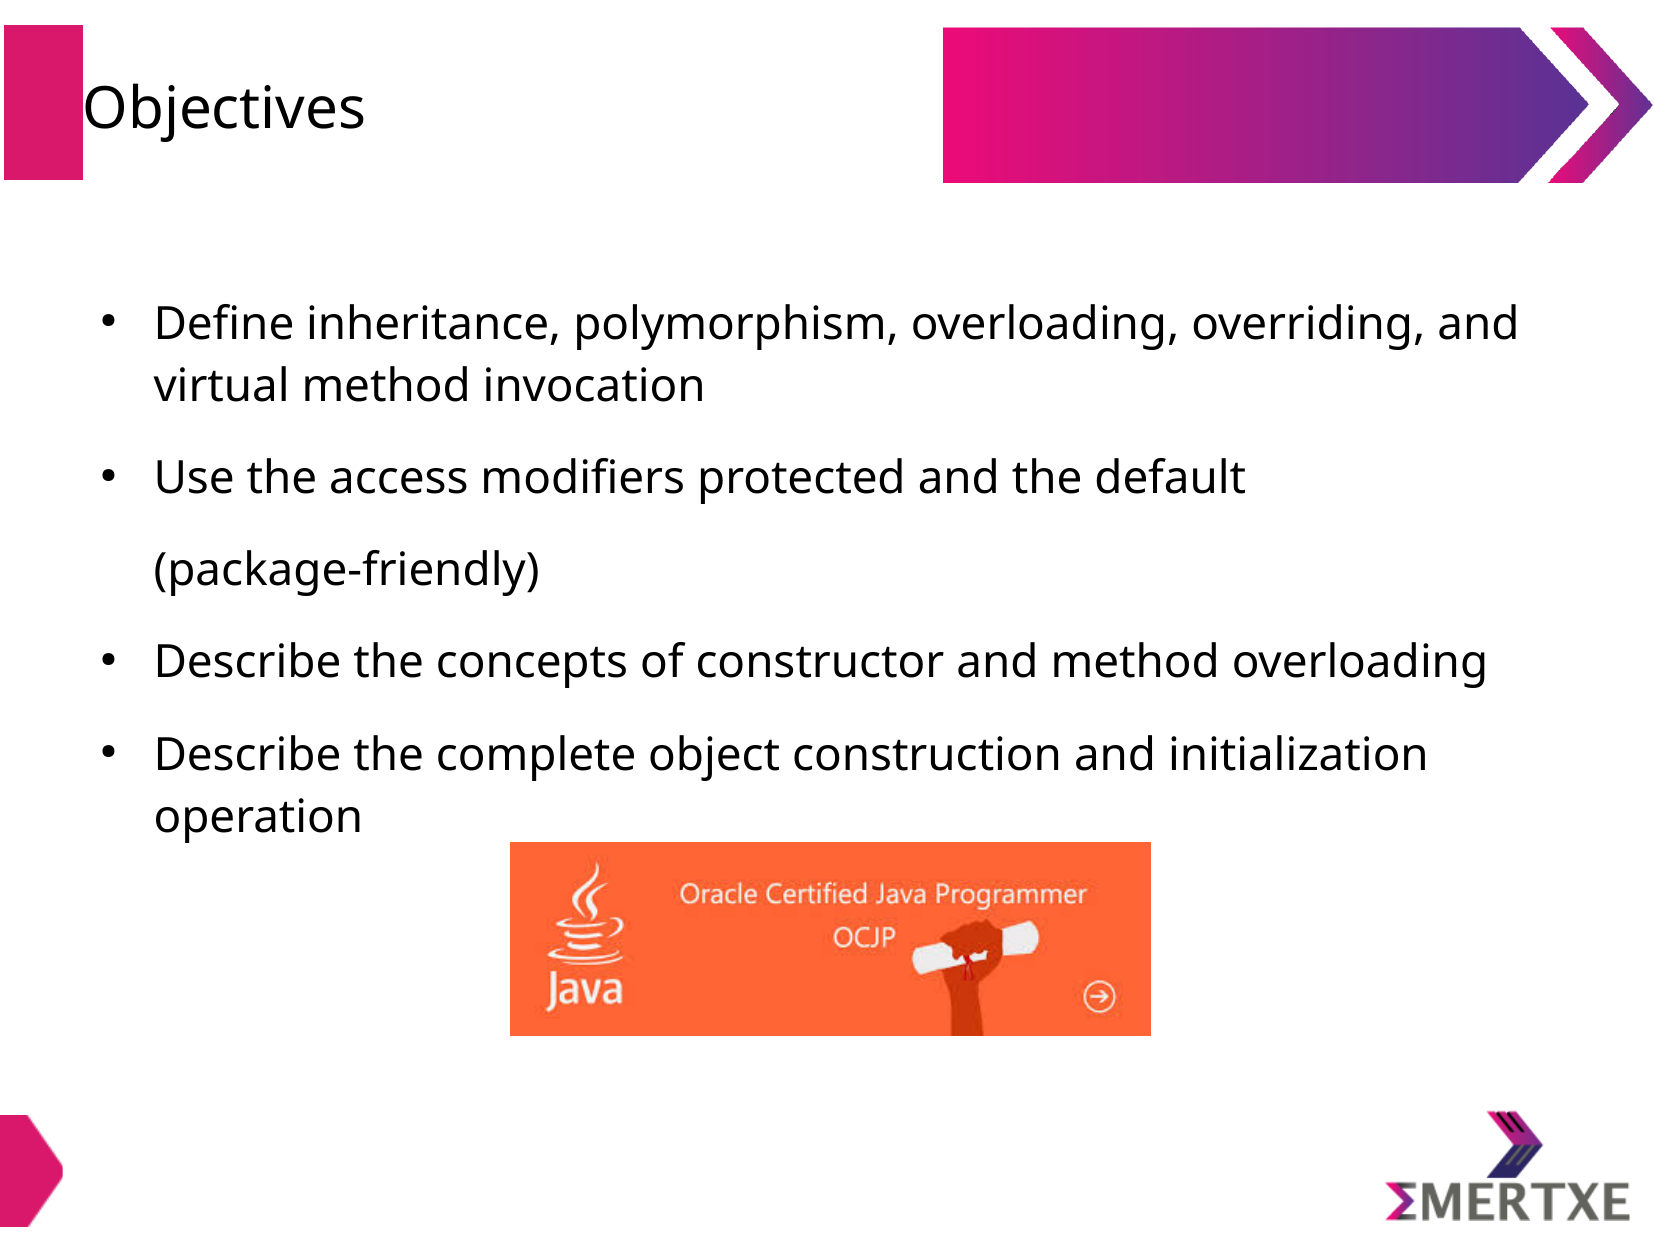

# Objectives
Define inheritance, polymorphism, overloading, overriding, and virtual method invocation
Use the access modifiers protected and the default
(package-friendly)
Describe the concepts of constructor and method overloading
Describe the complete object construction and initialization operation